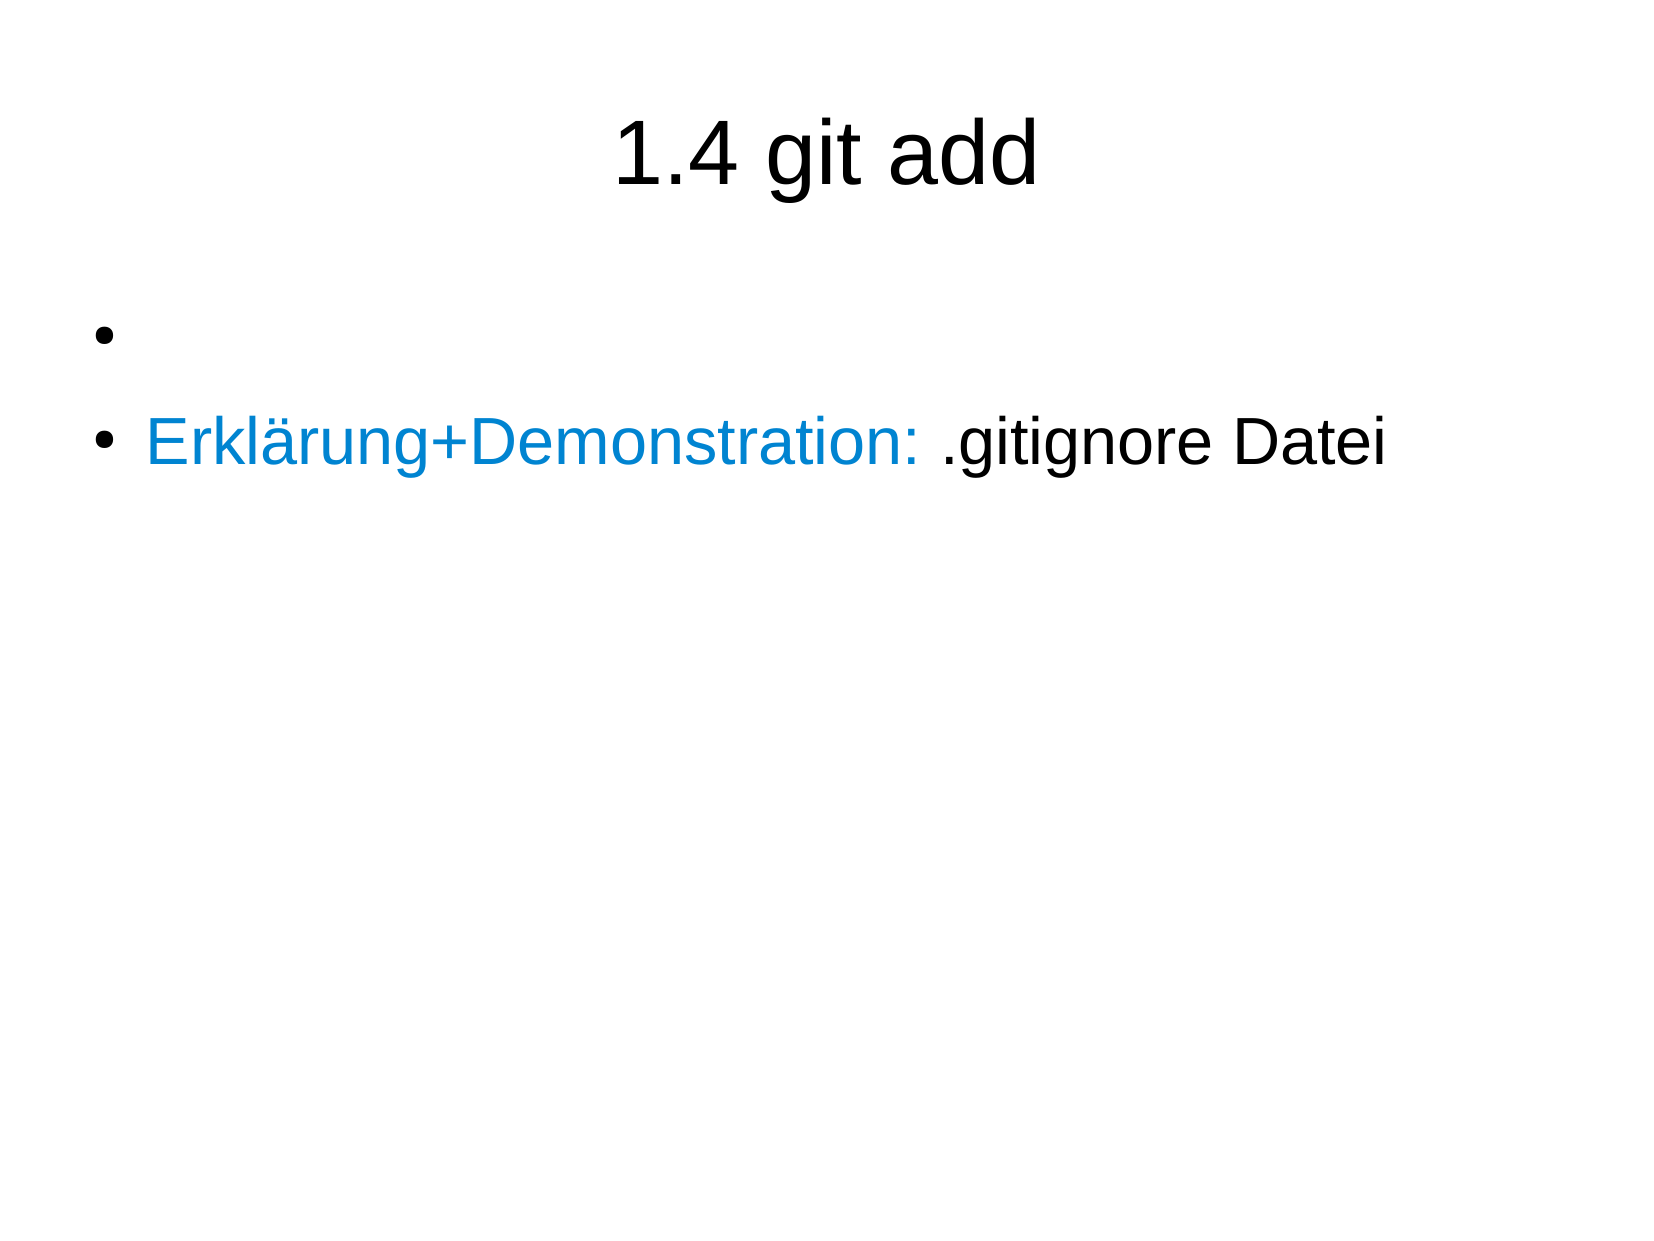

# 1.4 git add
Erklärung+Demonstration: .gitignore Datei